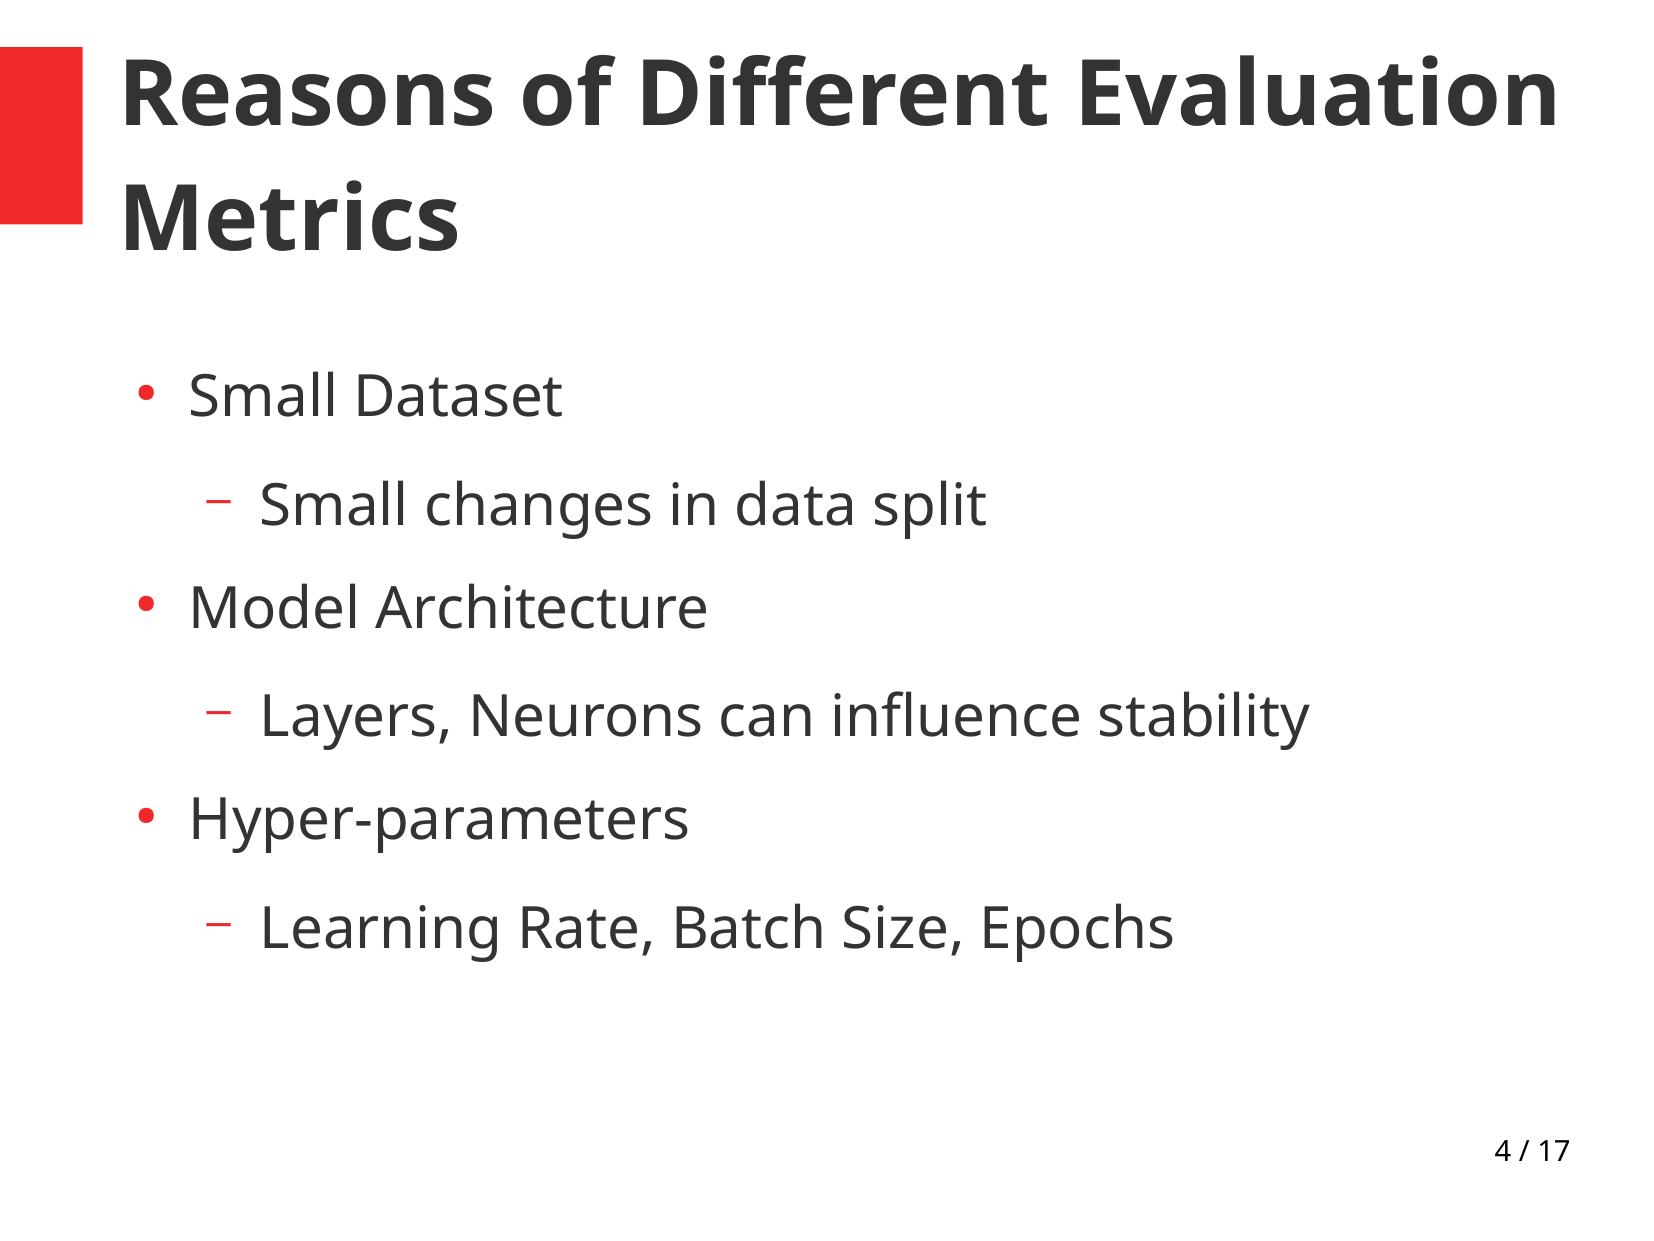

# Reasons of Different Evaluation Metrics
Small Dataset
Small changes in data split
Model Architecture
Layers, Neurons can influence stability
Hyper-parameters
Learning Rate, Batch Size, Epochs
4